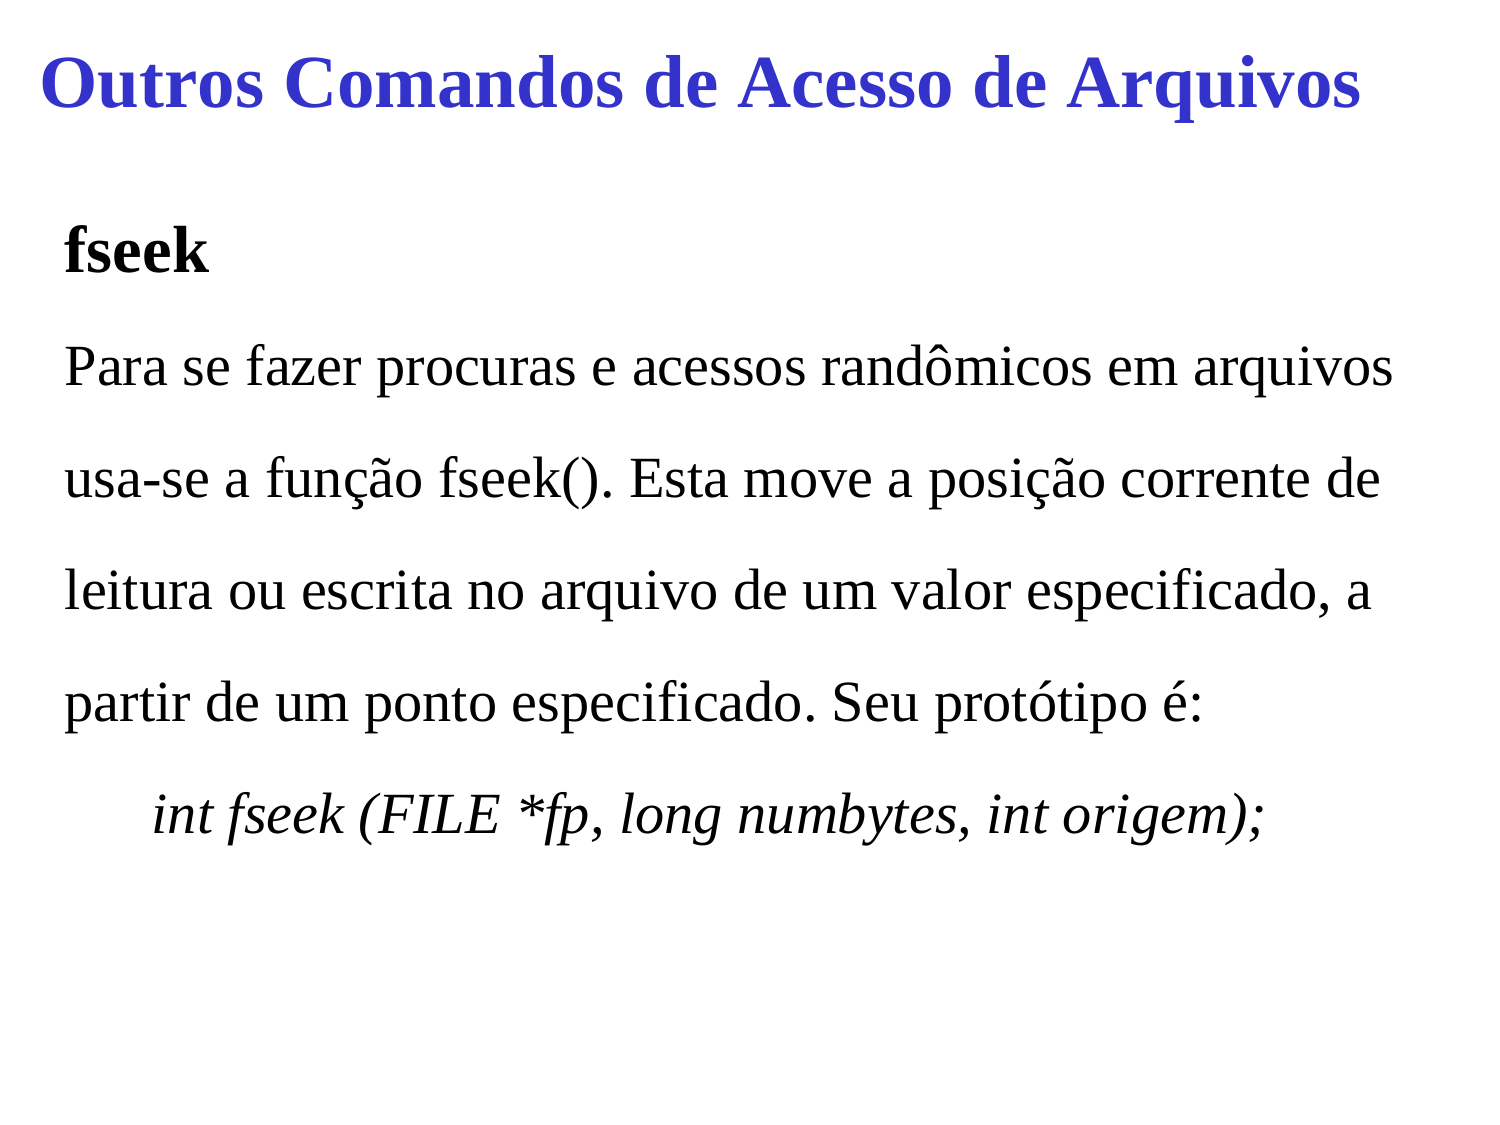

Outros Comandos de Acesso de Arquivos
fseek
Para se fazer procuras e acessos randômicos em arquivos
usa-se a função fseek(). Esta move a posição corrente de
leitura ou escrita no arquivo de um valor especificado, a
partir de um ponto especificado. Seu protótipo é:
 int fseek (FILE *fp, long numbytes, int origem);